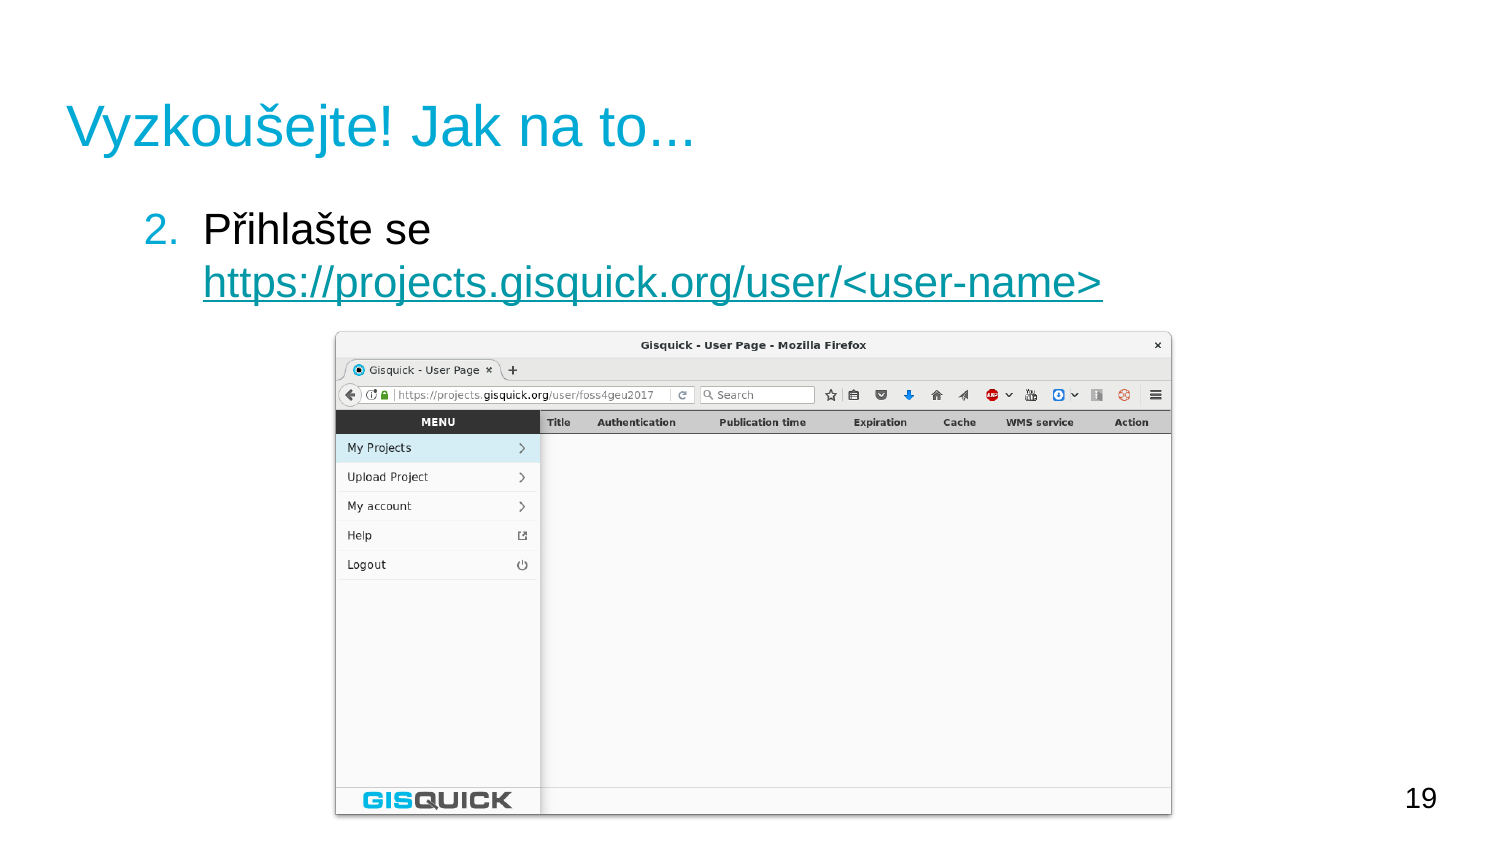

# Vyzkoušejte! Jak na to...
Přihlašte se
https://projects.gisquick.org/user/<user-name>